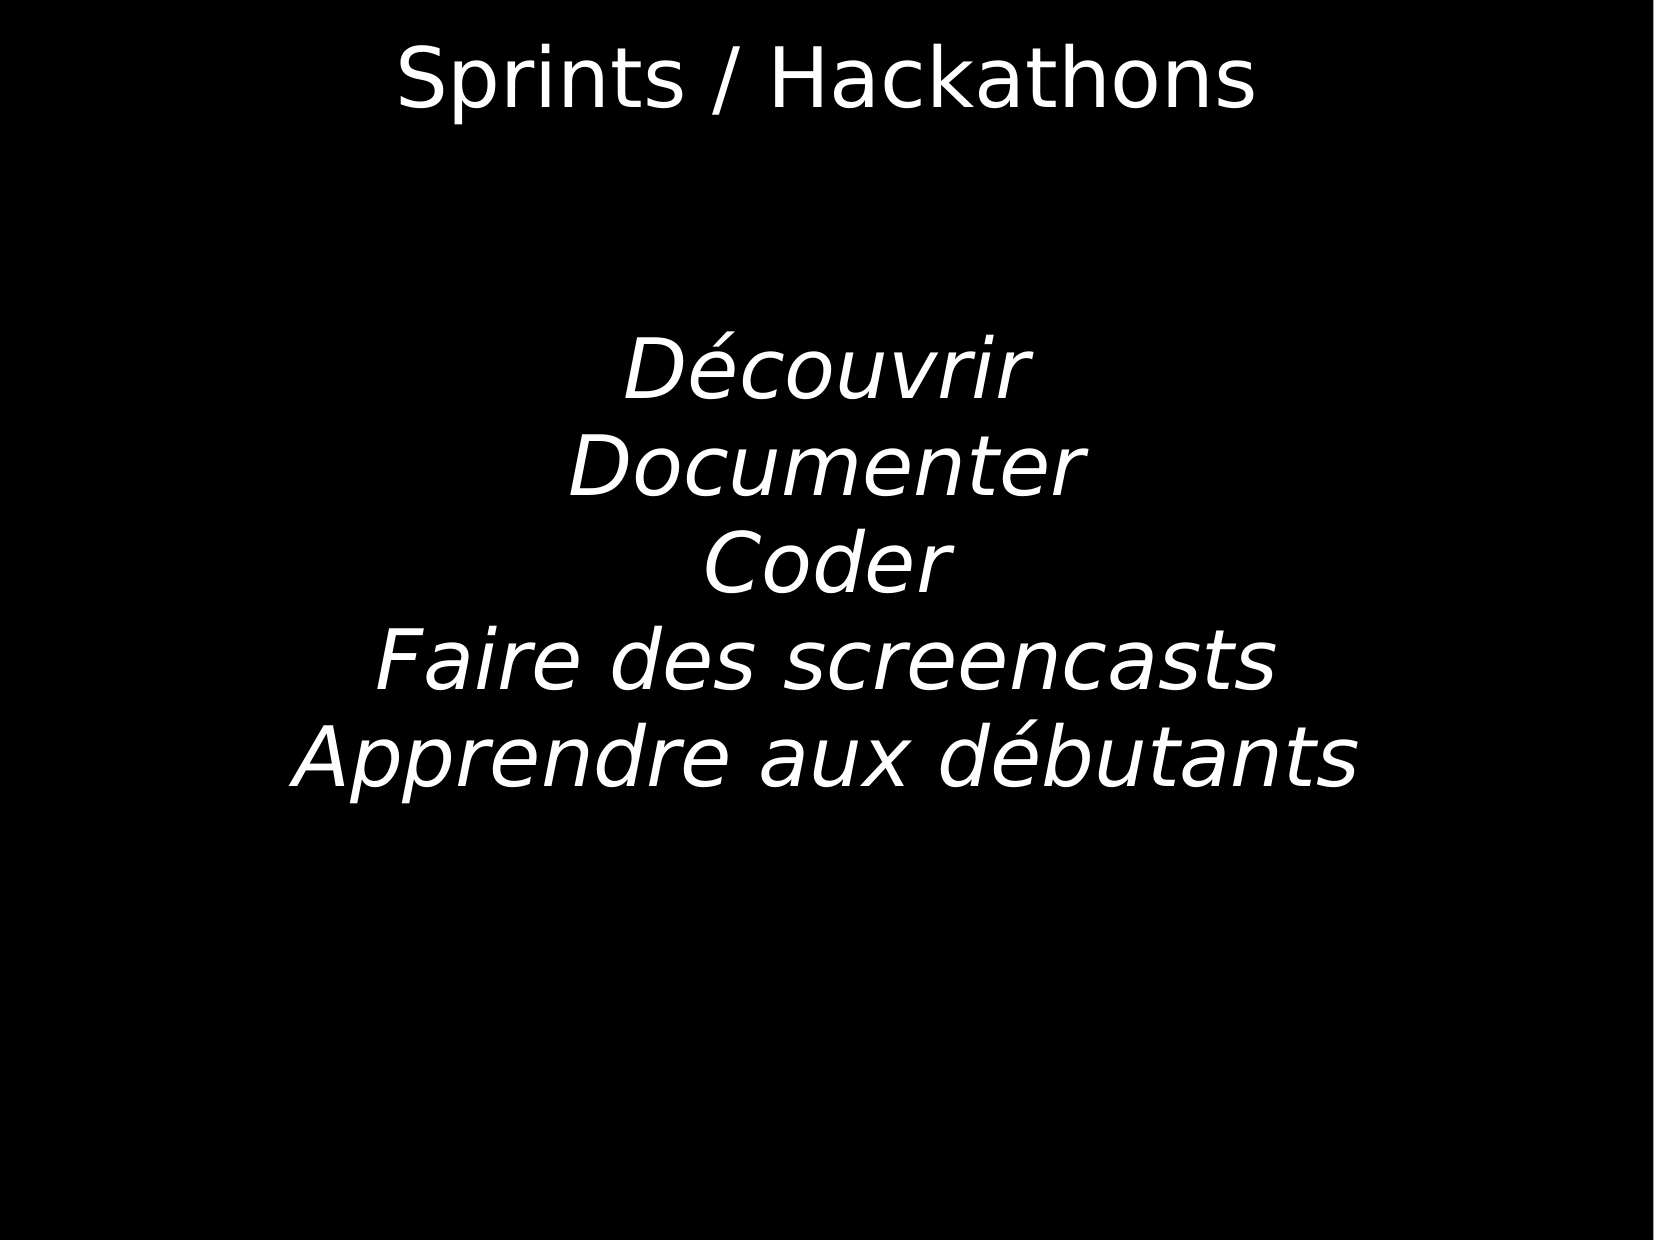

Sprints / Hackathons
Découvrir
Documenter
Coder
Faire des screencasts
Apprendre aux débutants